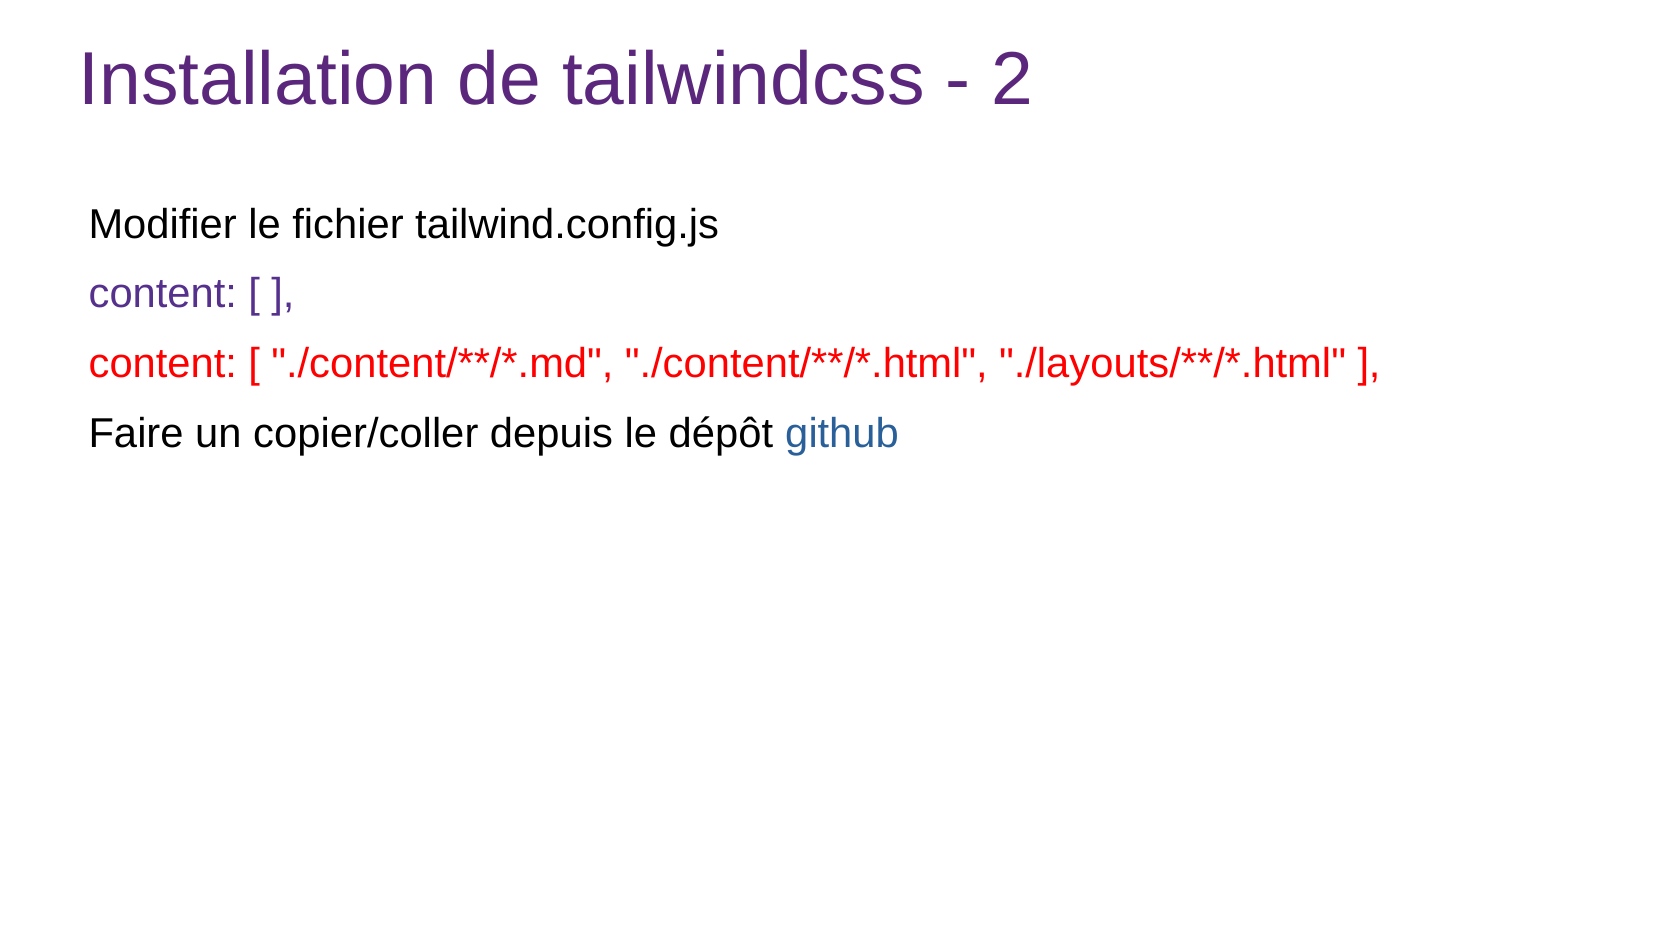

# Installation de tailwindcss - 2
Modifier le fichier tailwind.config.js
content: [ ],
content: [ "./content/**/*.md", "./content/**/*.html", "./layouts/**/*.html" ],
Faire un copier/coller depuis le dépôt github